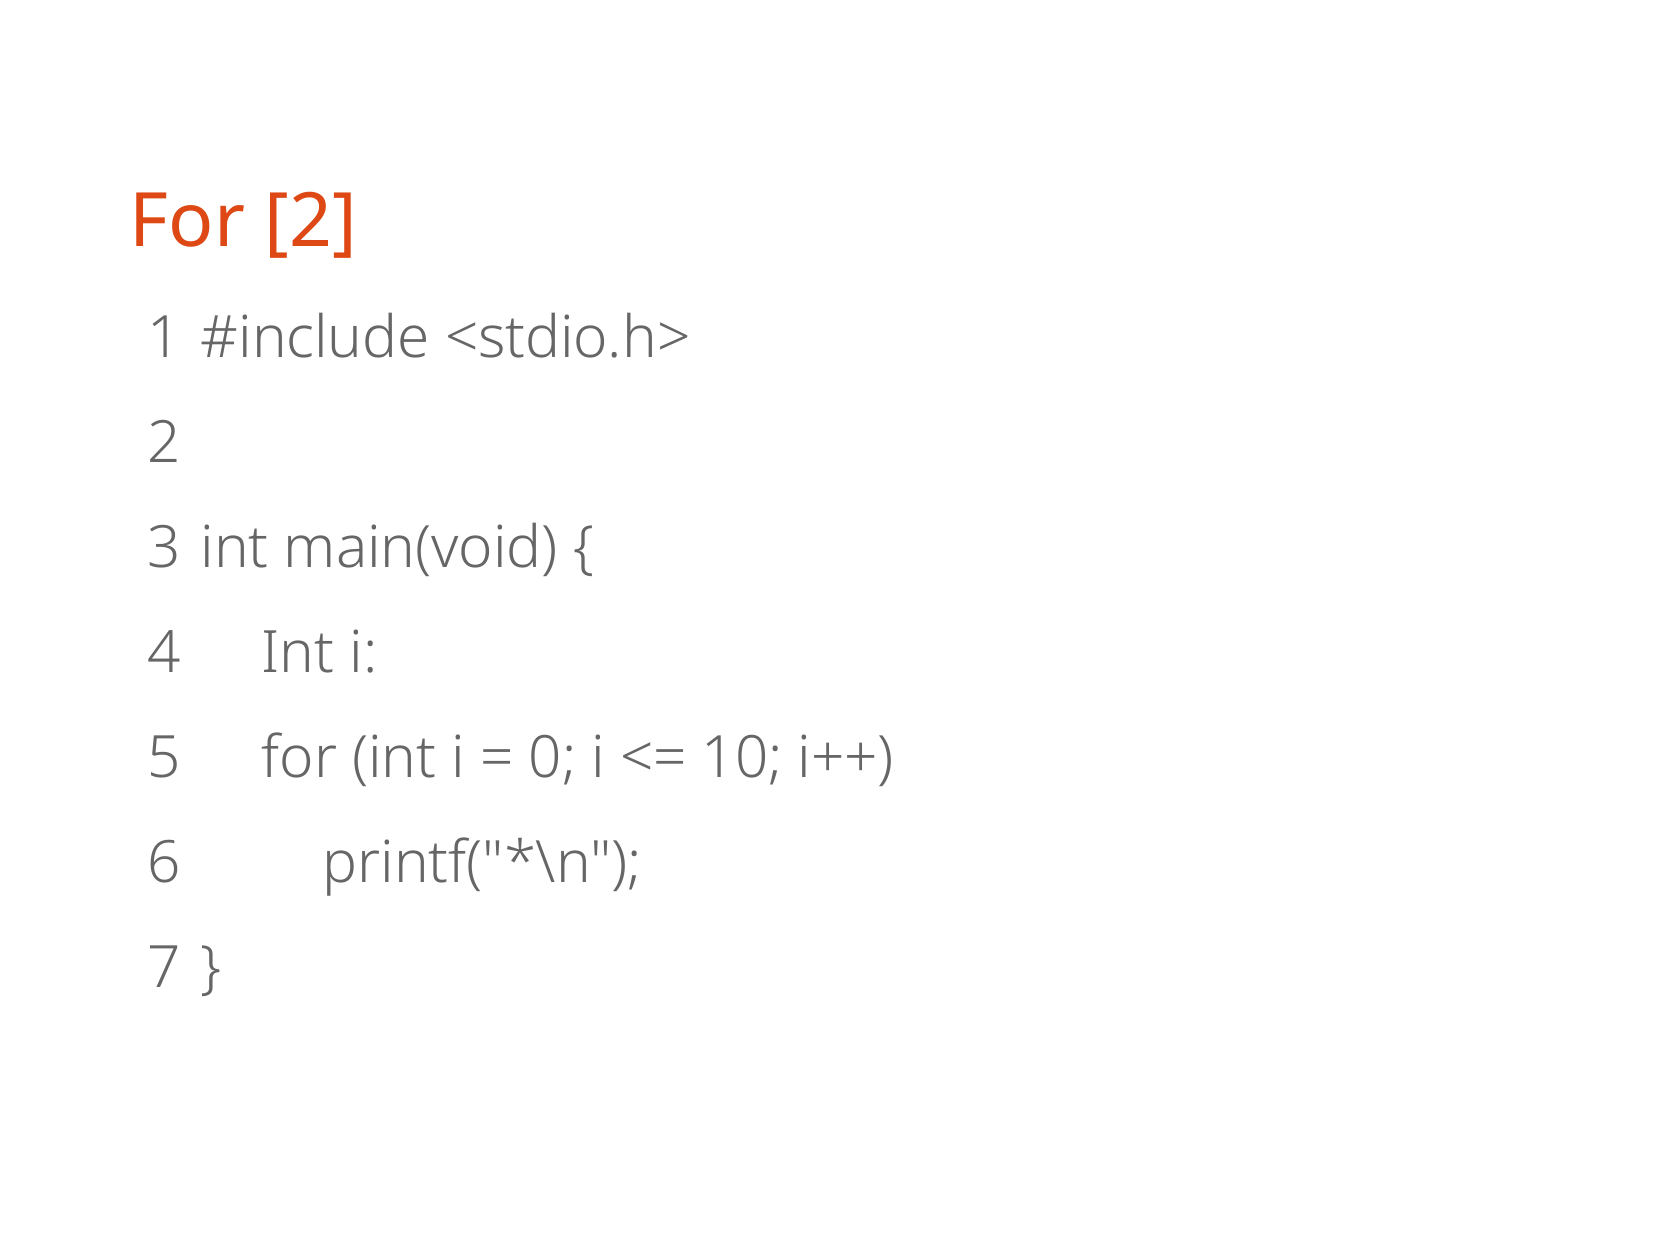

# For [2]
#include <stdio.h>
int main(void) {
 Int i:
 for (int i = 0; i <= 10; i++)
 printf("*\n");
}